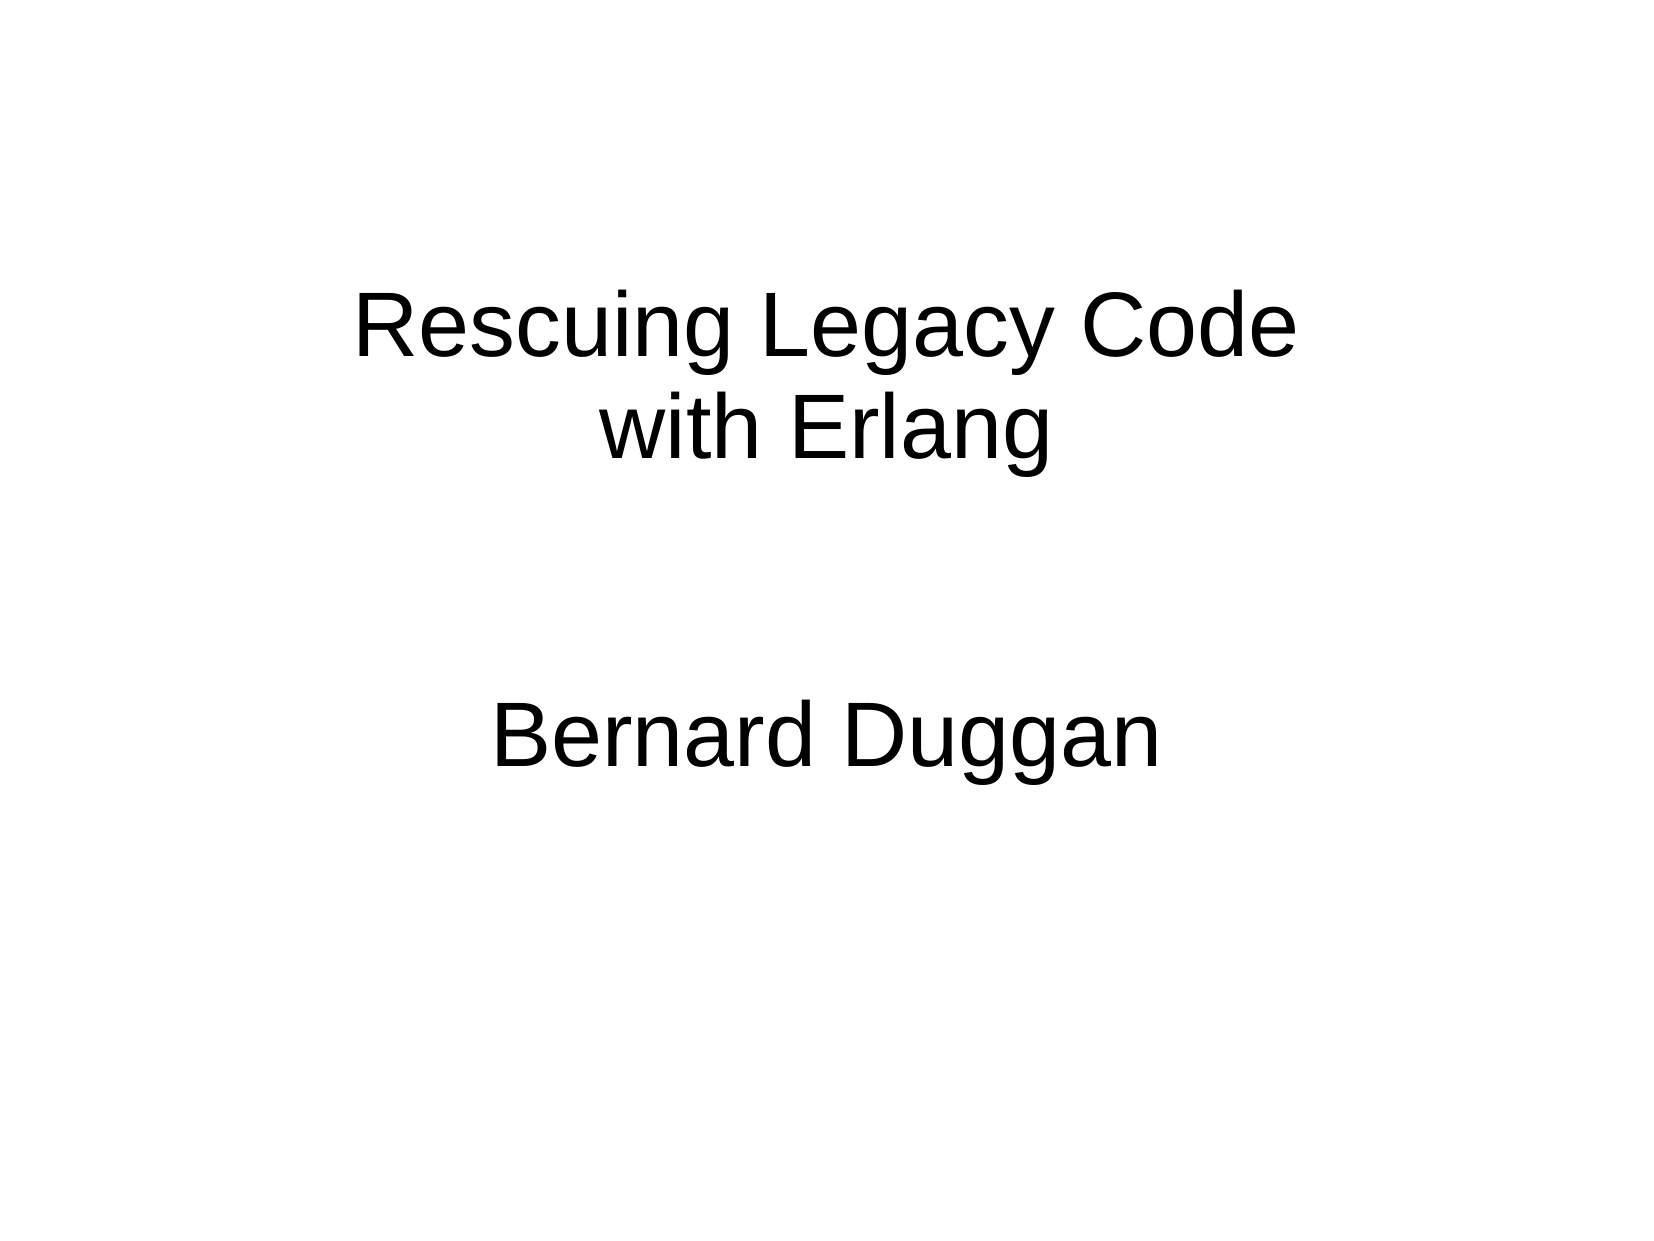

# Rescuing Legacy Code
with Erlang
Bernard Duggan